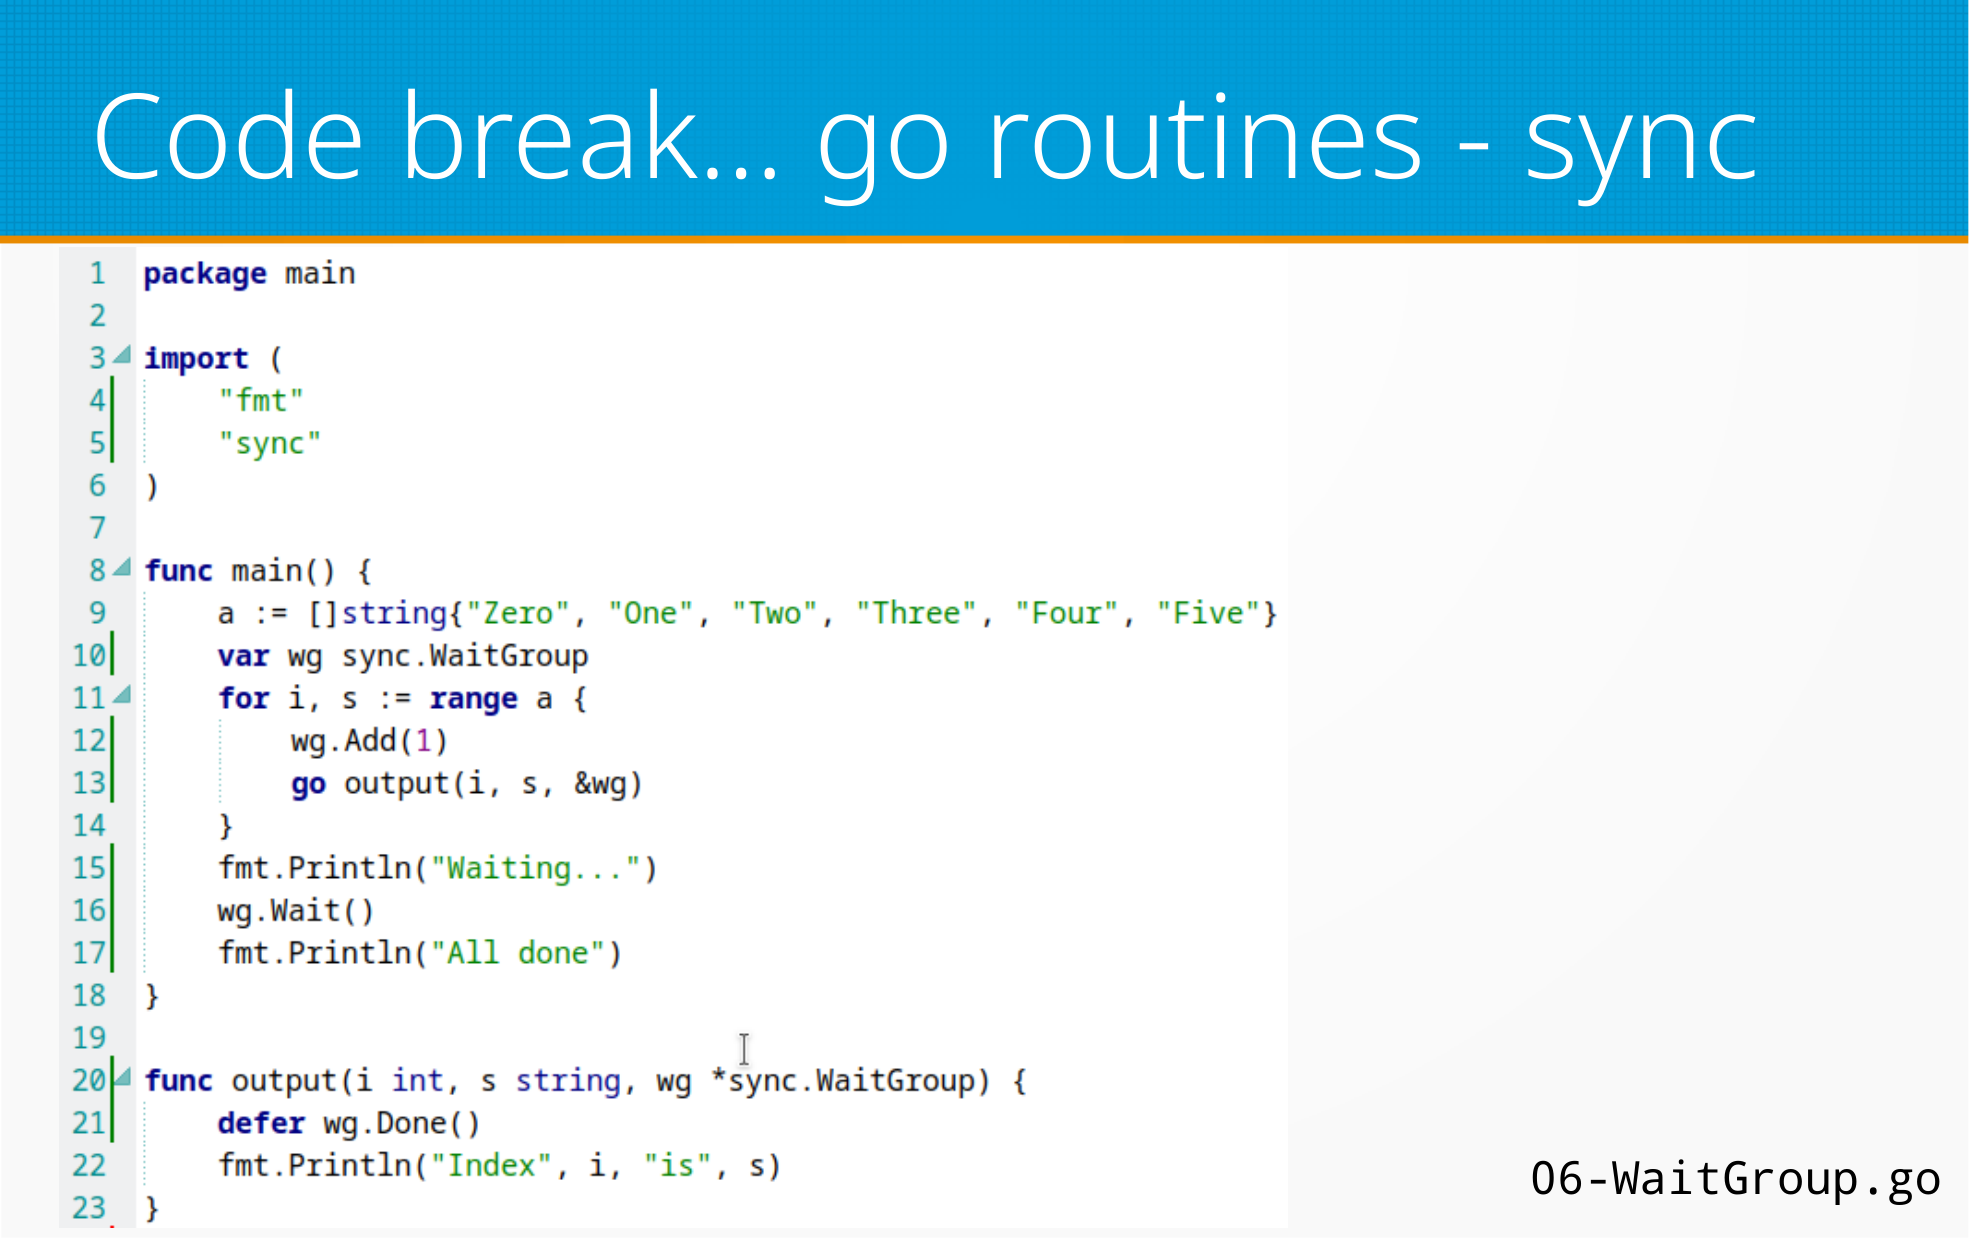

# Code break… go routines - sync
06-WaitGroup.go